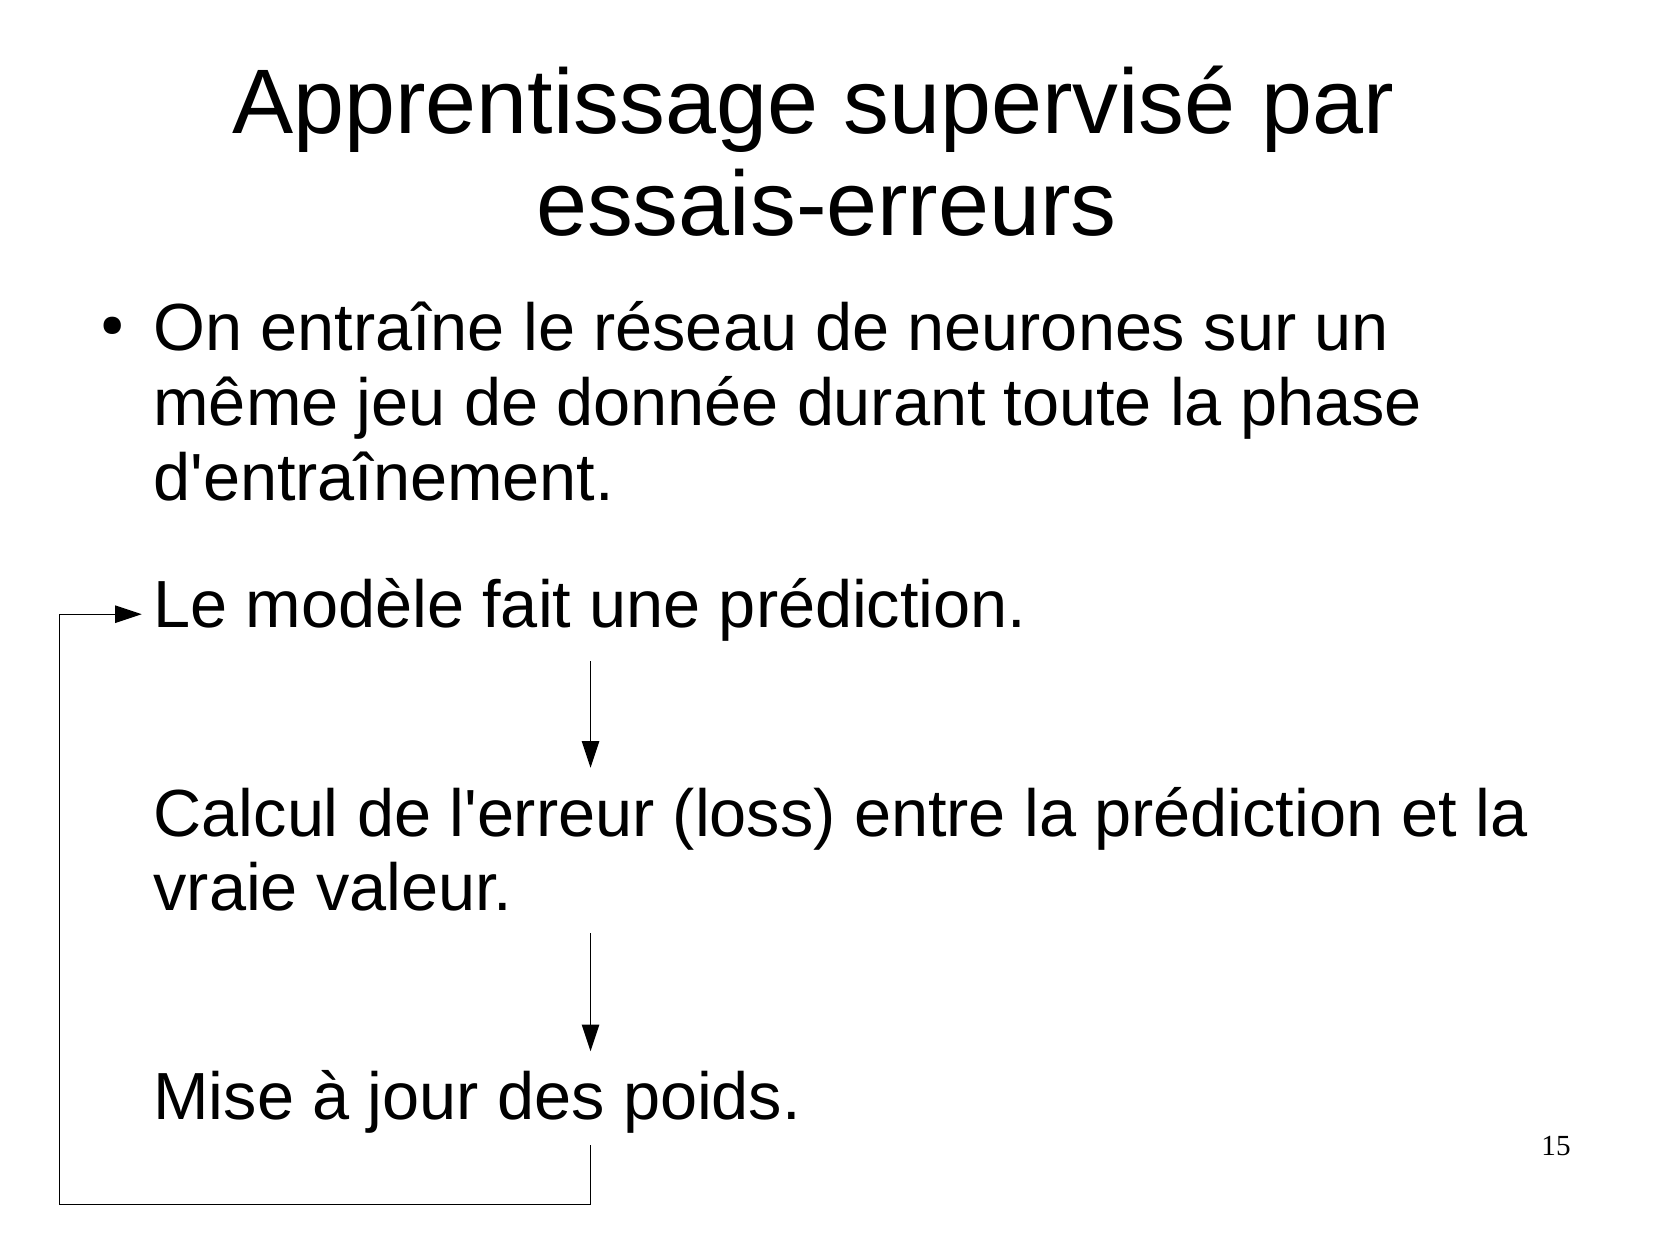

# Apprentissage supervisé par essais-erreurs
On entraîne le réseau de neurones sur un même jeu de donnée durant toute la phase d'entraînement.
Le modèle fait une prédiction.
Calcul de l'erreur (loss) entre la prédiction et la vraie valeur.
Mise à jour des poids.
15